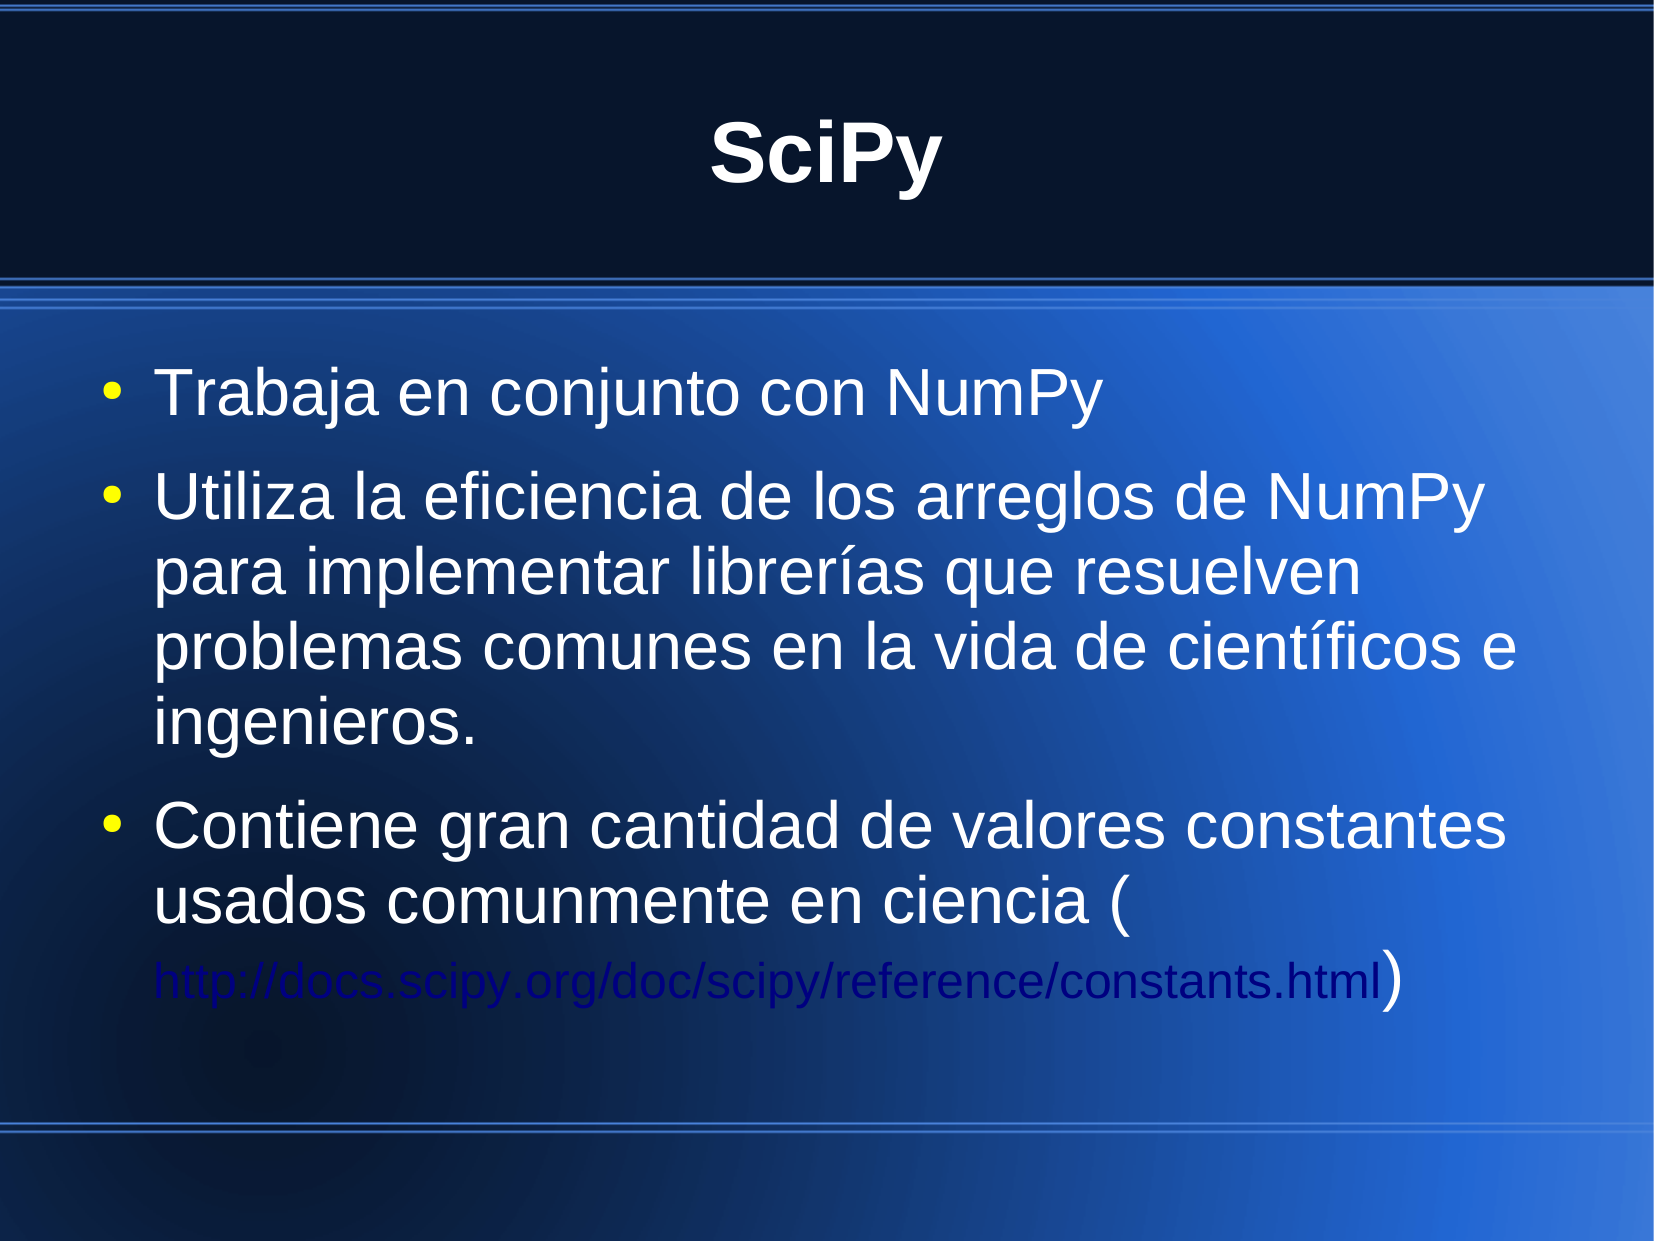

# SciPy
Trabaja en conjunto con NumPy
Utiliza la eficiencia de los arreglos de NumPy para implementar librerías que resuelven problemas comunes en la vida de científicos e ingenieros.
Contiene gran cantidad de valores constantes usados comunmente en ciencia (http://docs.scipy.org/doc/scipy/reference/constants.html)